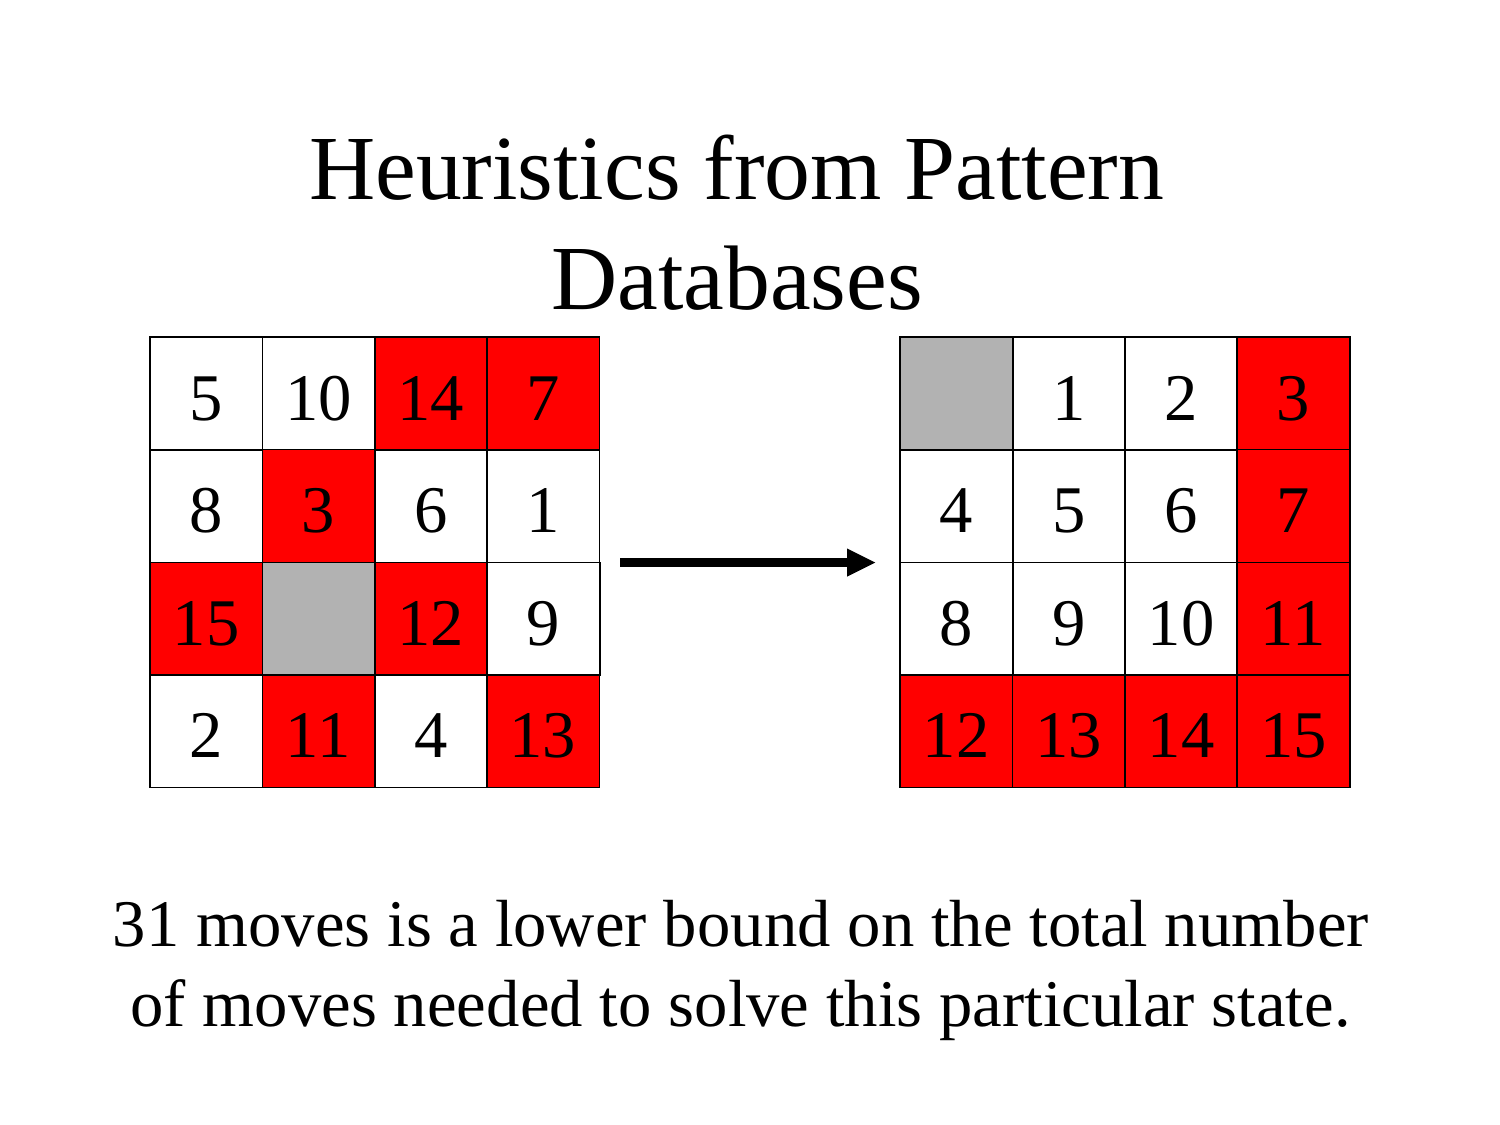

# Heuristics from Pattern Databases
5
10
14
7
1
2
3
8
3
6
1
4
5
6
7
15
12
9
8
9
10
11
2
11
4
13
12
13
14
15
31 moves is a lower bound on the total number of moves needed to solve this particular state.